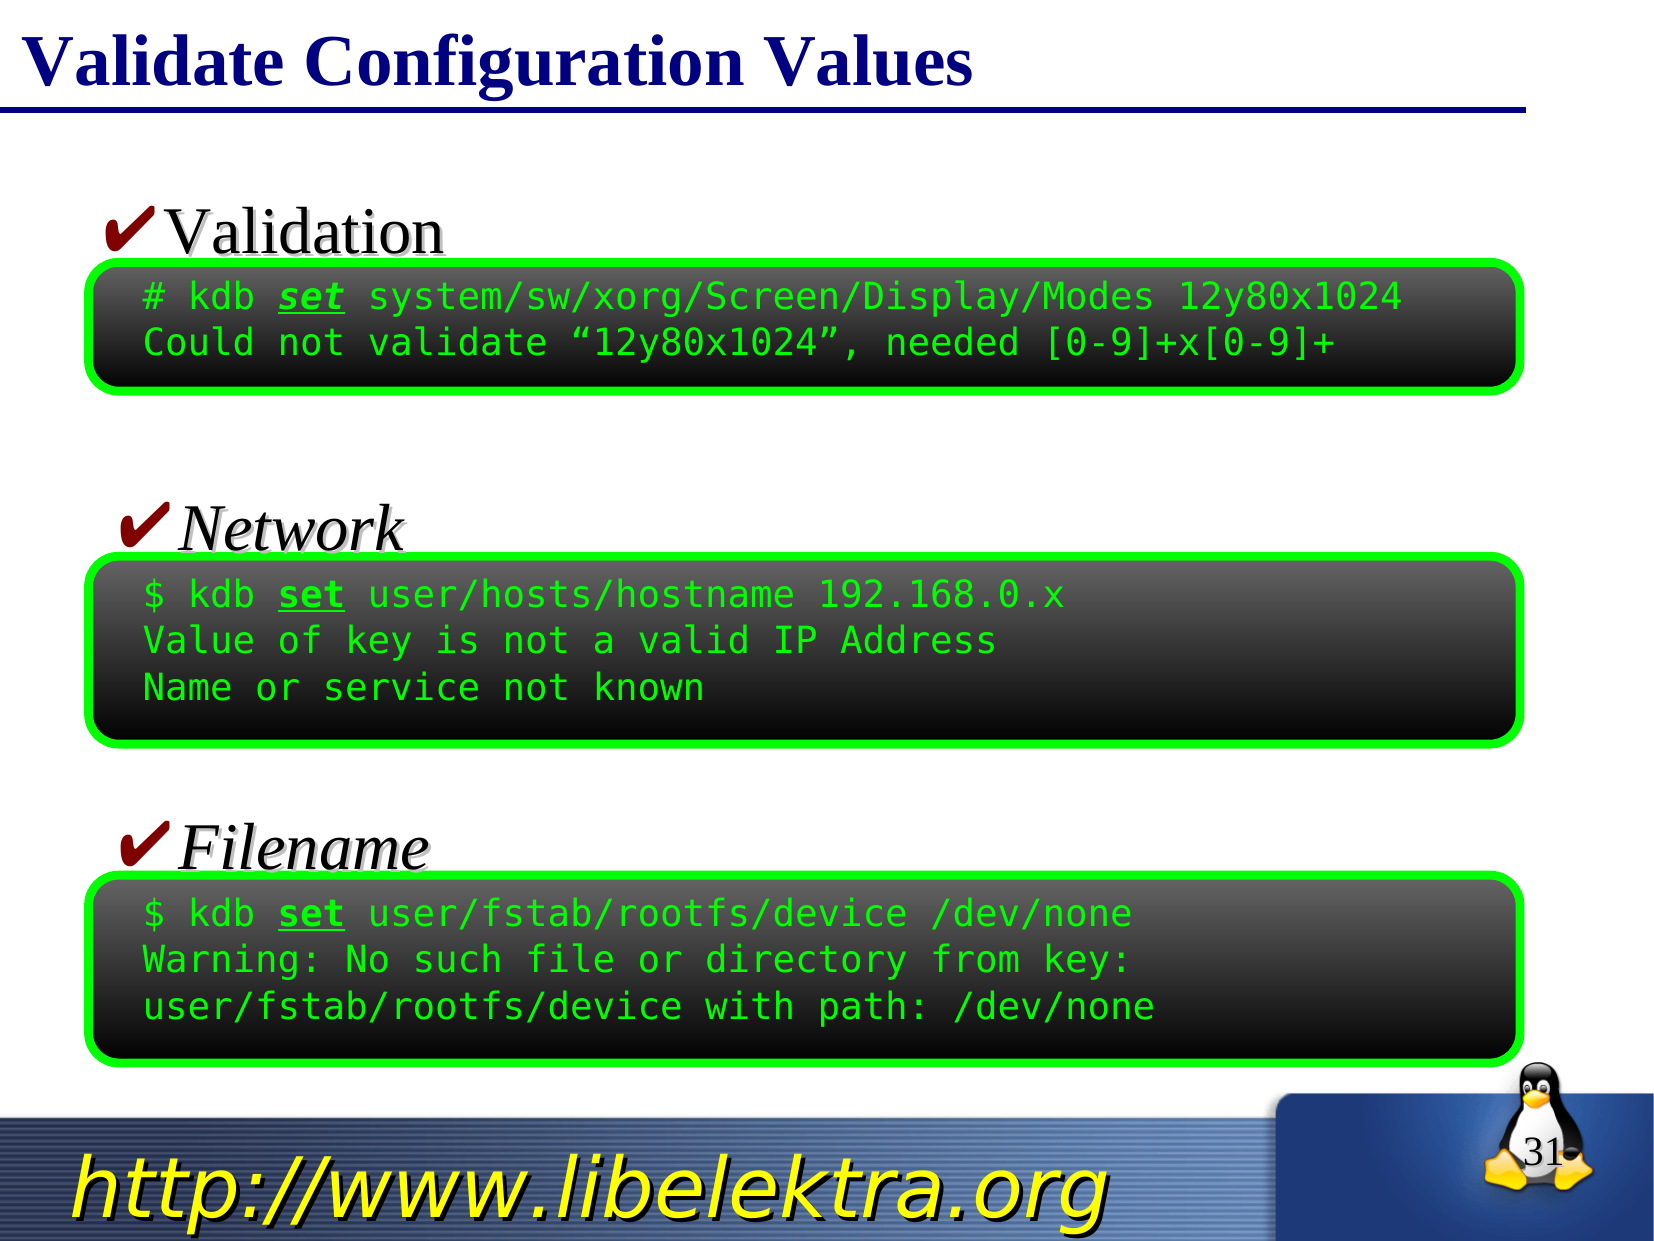

Validate Configuration Values
Validation
# kdb set system/sw/xorg/Screen/Display/Modes 12y80x1024
Could not validate “12y80x1024”, needed [0-9]+x[0-9]+
Network
$ kdb set user/hosts/hostname 192.168.0.x
Value of key is not a valid IP Address
Name or service not known
Filename
$ kdb set user/fstab/rootfs/device /dev/none
Warning: No such file or directory from key:
user/fstab/rootfs/device with path: /dev/none